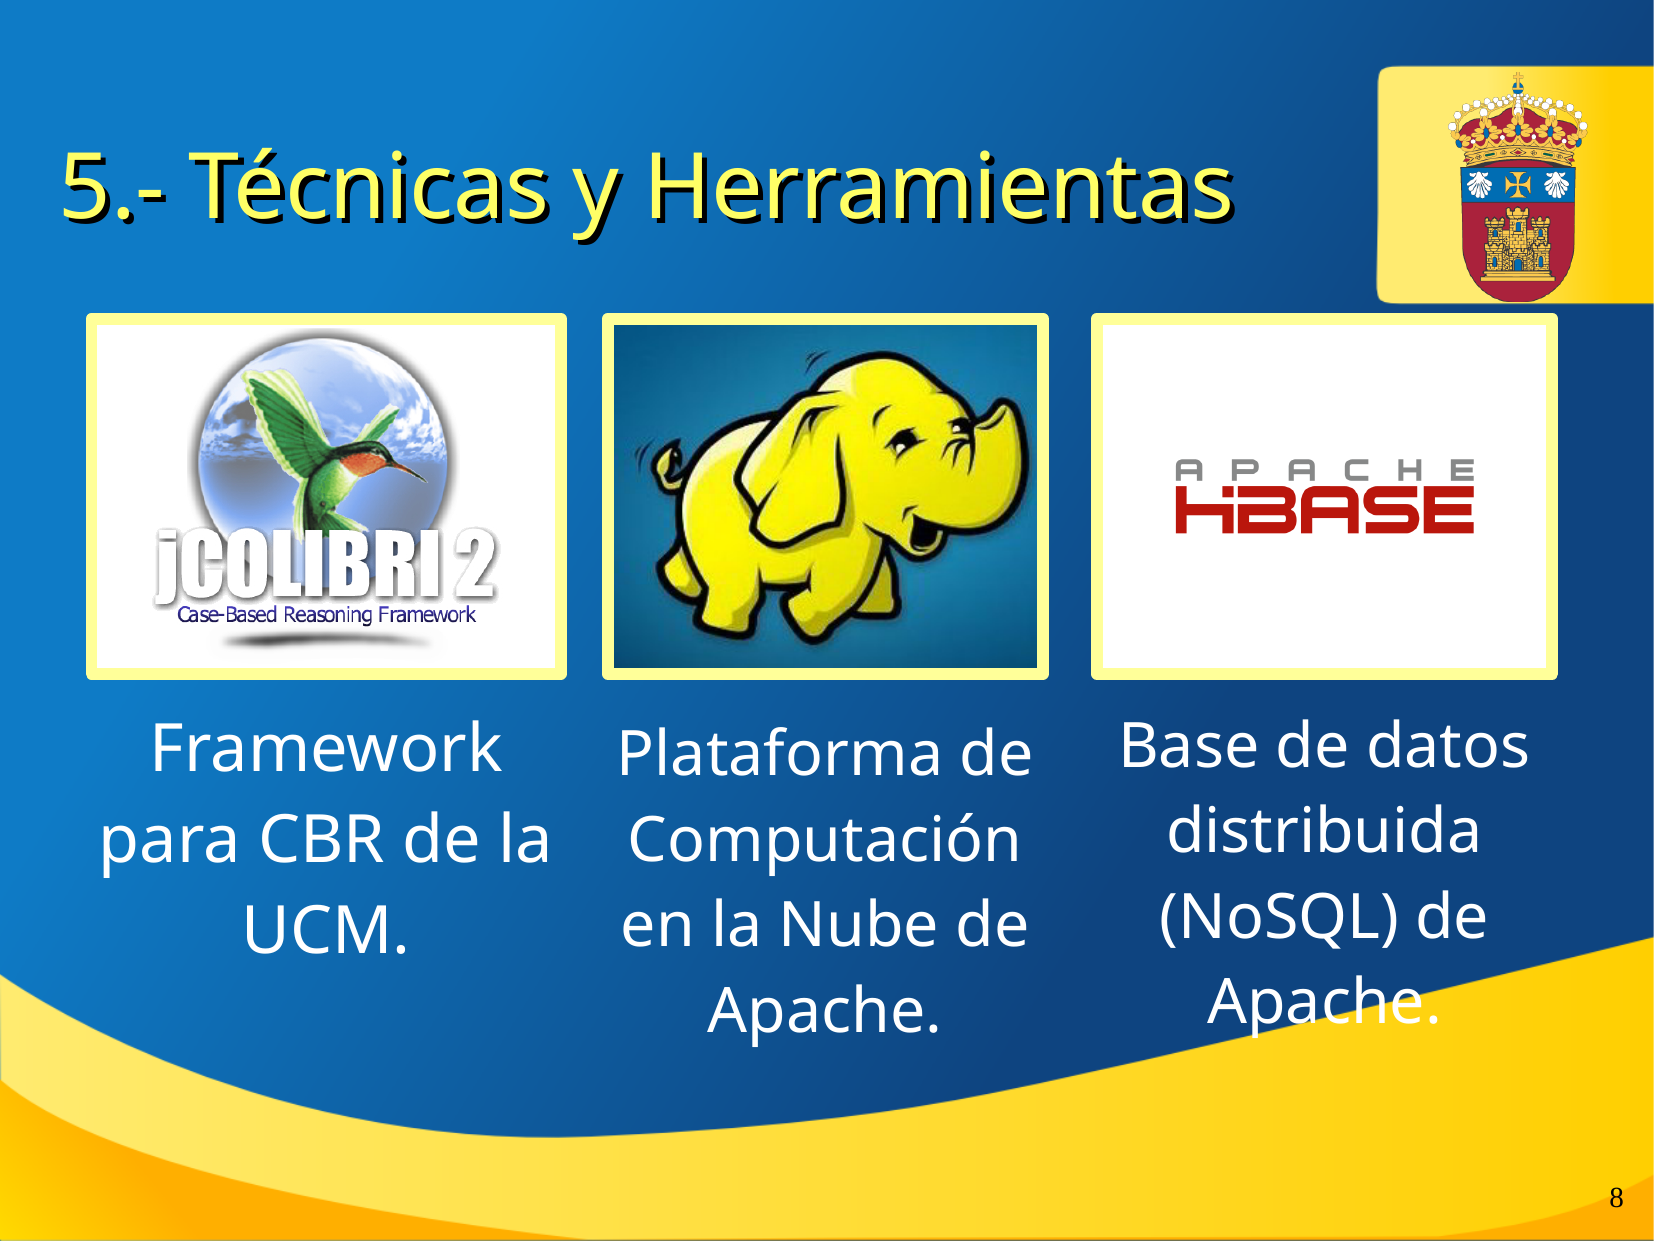

# 5.- Técnicas y Herramientas
Framework para CBR de la UCM.
Base de datos distribuida (NoSQL) de Apache.
Plataforma de Computación en la Nube de Apache.
8